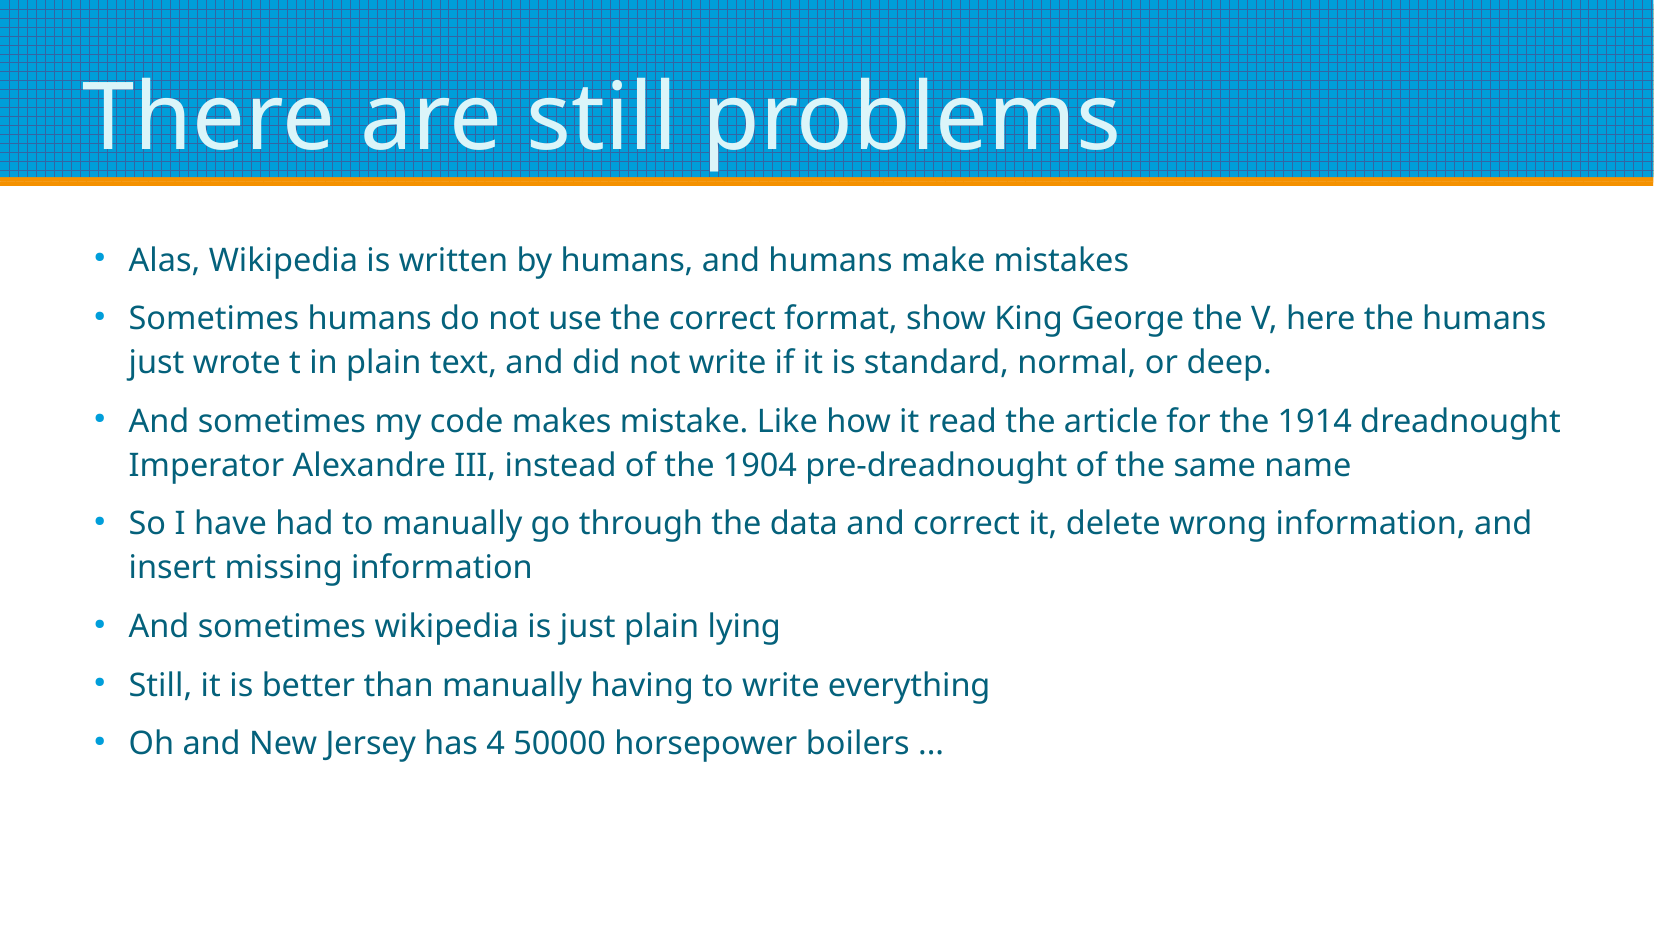

# There are still problems
Alas, Wikipedia is written by humans, and humans make mistakes
Sometimes humans do not use the correct format, show King George the V, here the humans just wrote t in plain text, and did not write if it is standard, normal, or deep.
And sometimes my code makes mistake. Like how it read the article for the 1914 dreadnought Imperator Alexandre III, instead of the 1904 pre-dreadnought of the same name
So I have had to manually go through the data and correct it, delete wrong information, and insert missing information
And sometimes wikipedia is just plain lying
Still, it is better than manually having to write everything
Oh and New Jersey has 4 50000 horsepower boilers ...